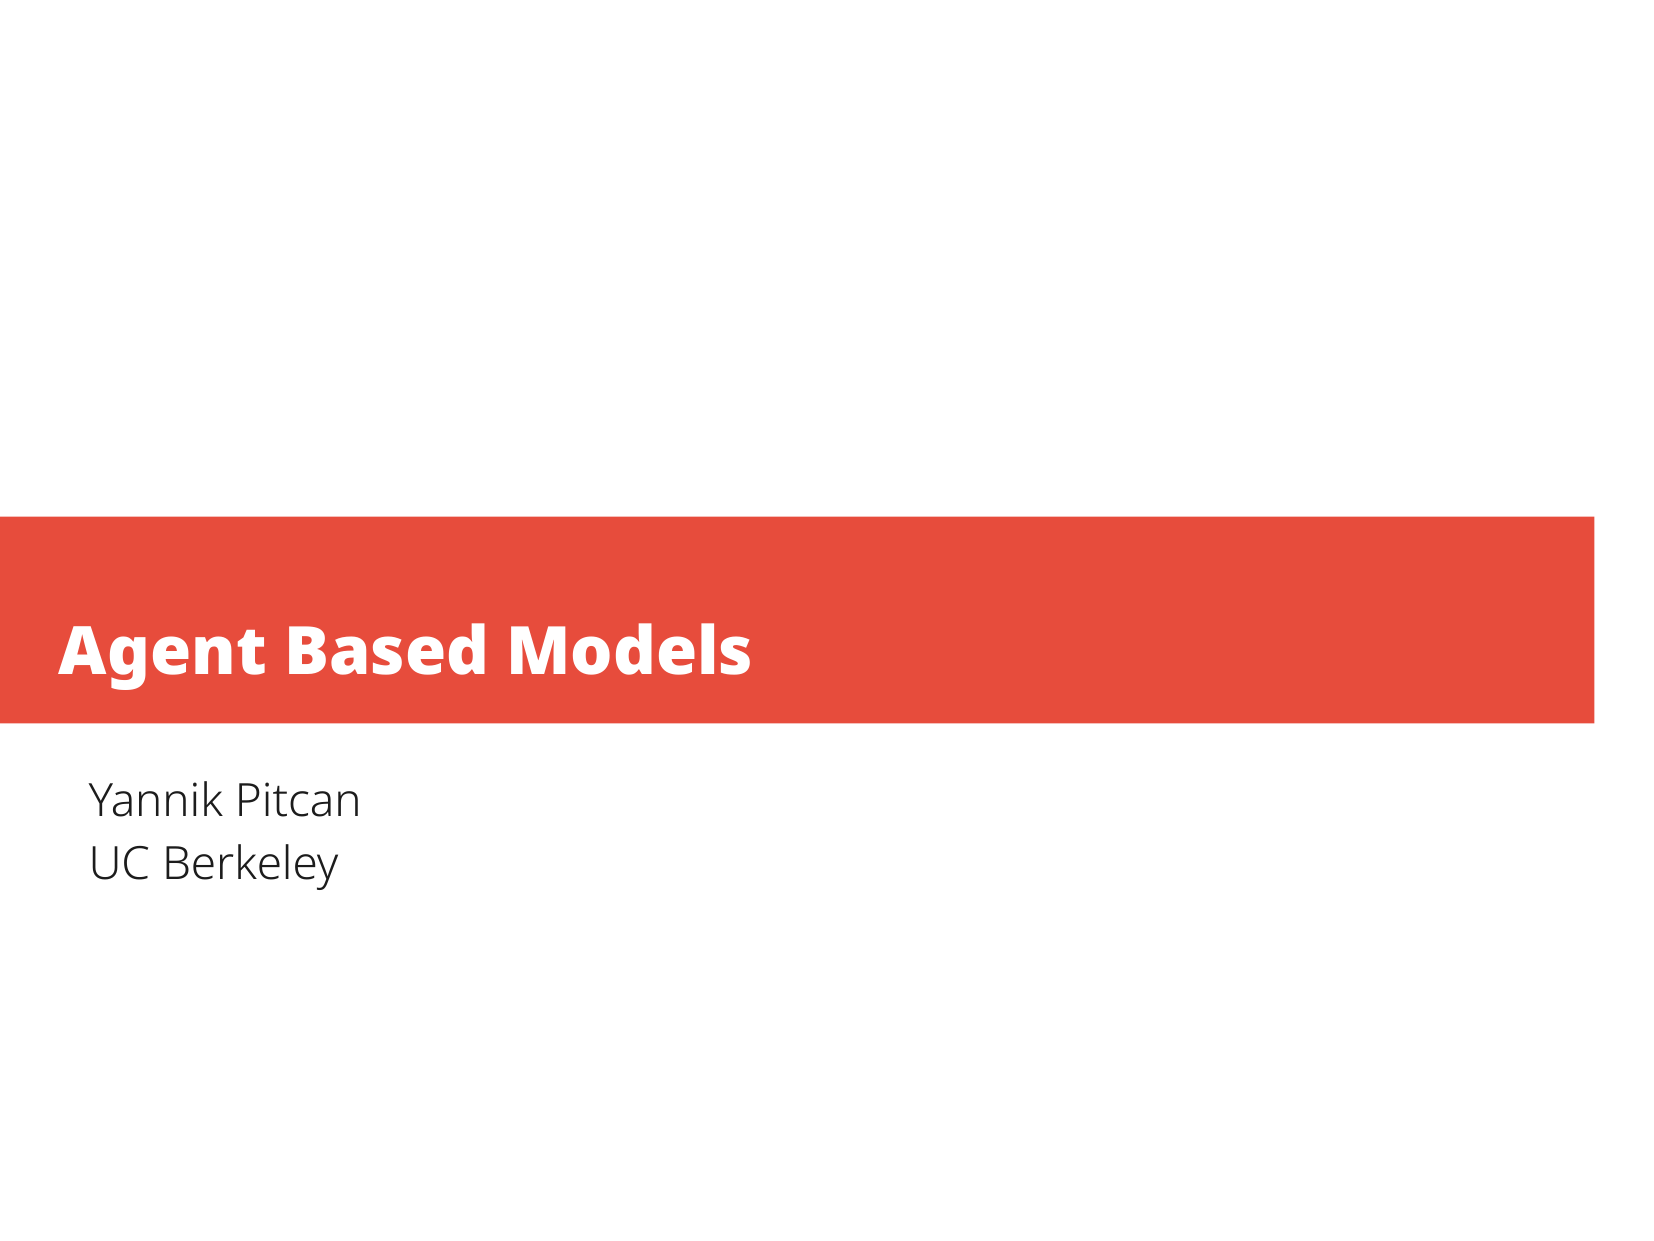

# Agent Based Models
Yannik Pitcan
UC Berkeley